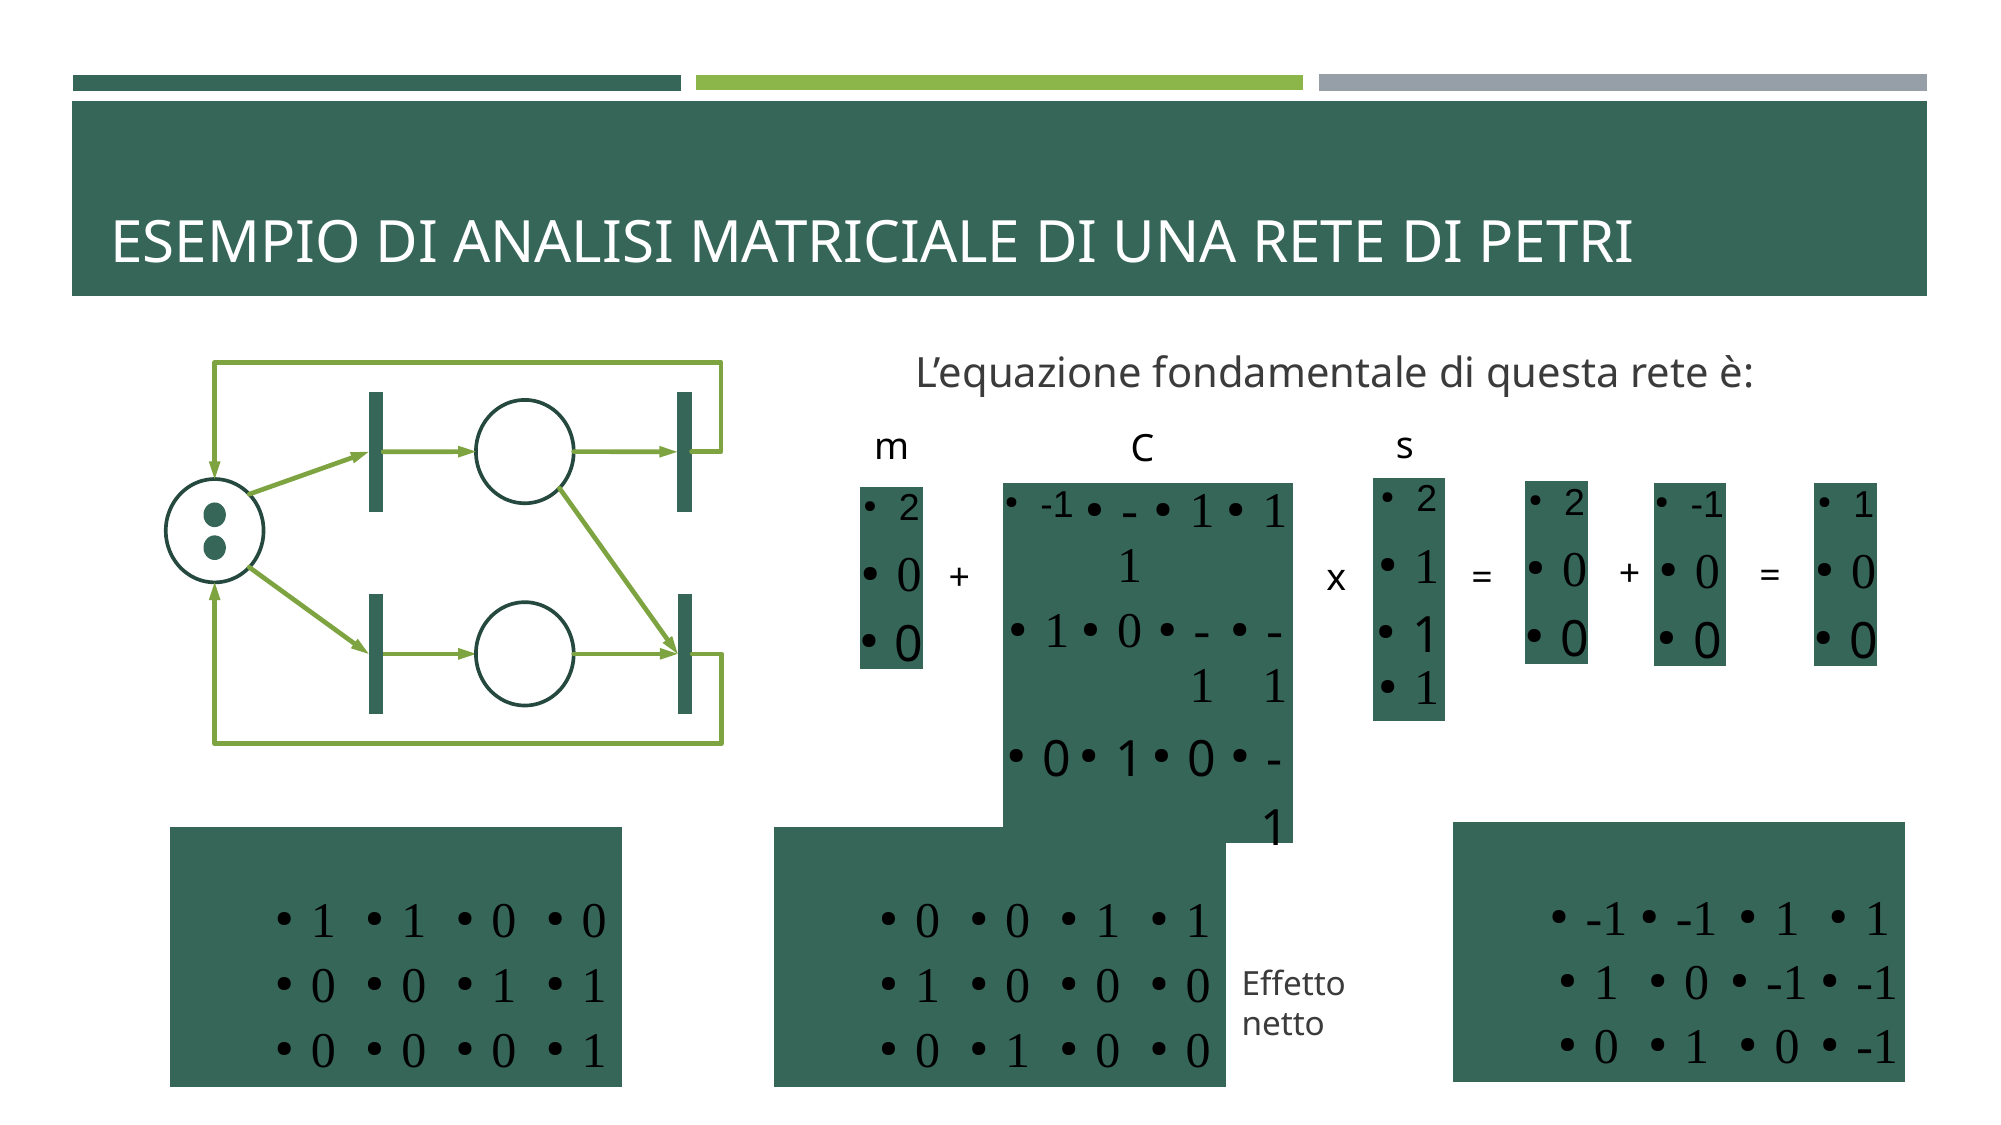

# Esempio di analisi matriciale di una rete di petri
L’equazione fondamentale di questa rete è:
s
m
C
| 2 |
| --- |
| 1 |
| 1 |
| 1 |
| 2 |
| --- |
| 0 |
| 0 |
| -1 | -1 | 1 | 1 |
| --- | --- | --- | --- |
| 1 | 0 | -1 | -1 |
| 0 | 1 | 0 | -1 |
| -1 |
| --- |
| 0 |
| 0 |
| 1 |
| --- |
| 0 |
| 0 |
| 2 |
| --- |
| 0 |
| 0 |
+
=
+
x
=
| | | | | |
| --- | --- | --- | --- | --- |
| | -1 | -1 | 1 | 1 |
| | 1 | 0 | -1 | -1 |
| | 0 | 1 | 0 | -1 |
| | | | | |
| --- | --- | --- | --- | --- |
| | 1 | 1 | 0 | 0 |
| | 0 | 0 | 1 | 1 |
| | 0 | 0 | 0 | 1 |
| | | | | |
| --- | --- | --- | --- | --- |
| | 0 | 0 | 1 | 1 |
| | 1 | 0 | 0 | 0 |
| | 0 | 1 | 0 | 0 |
Effetto netto